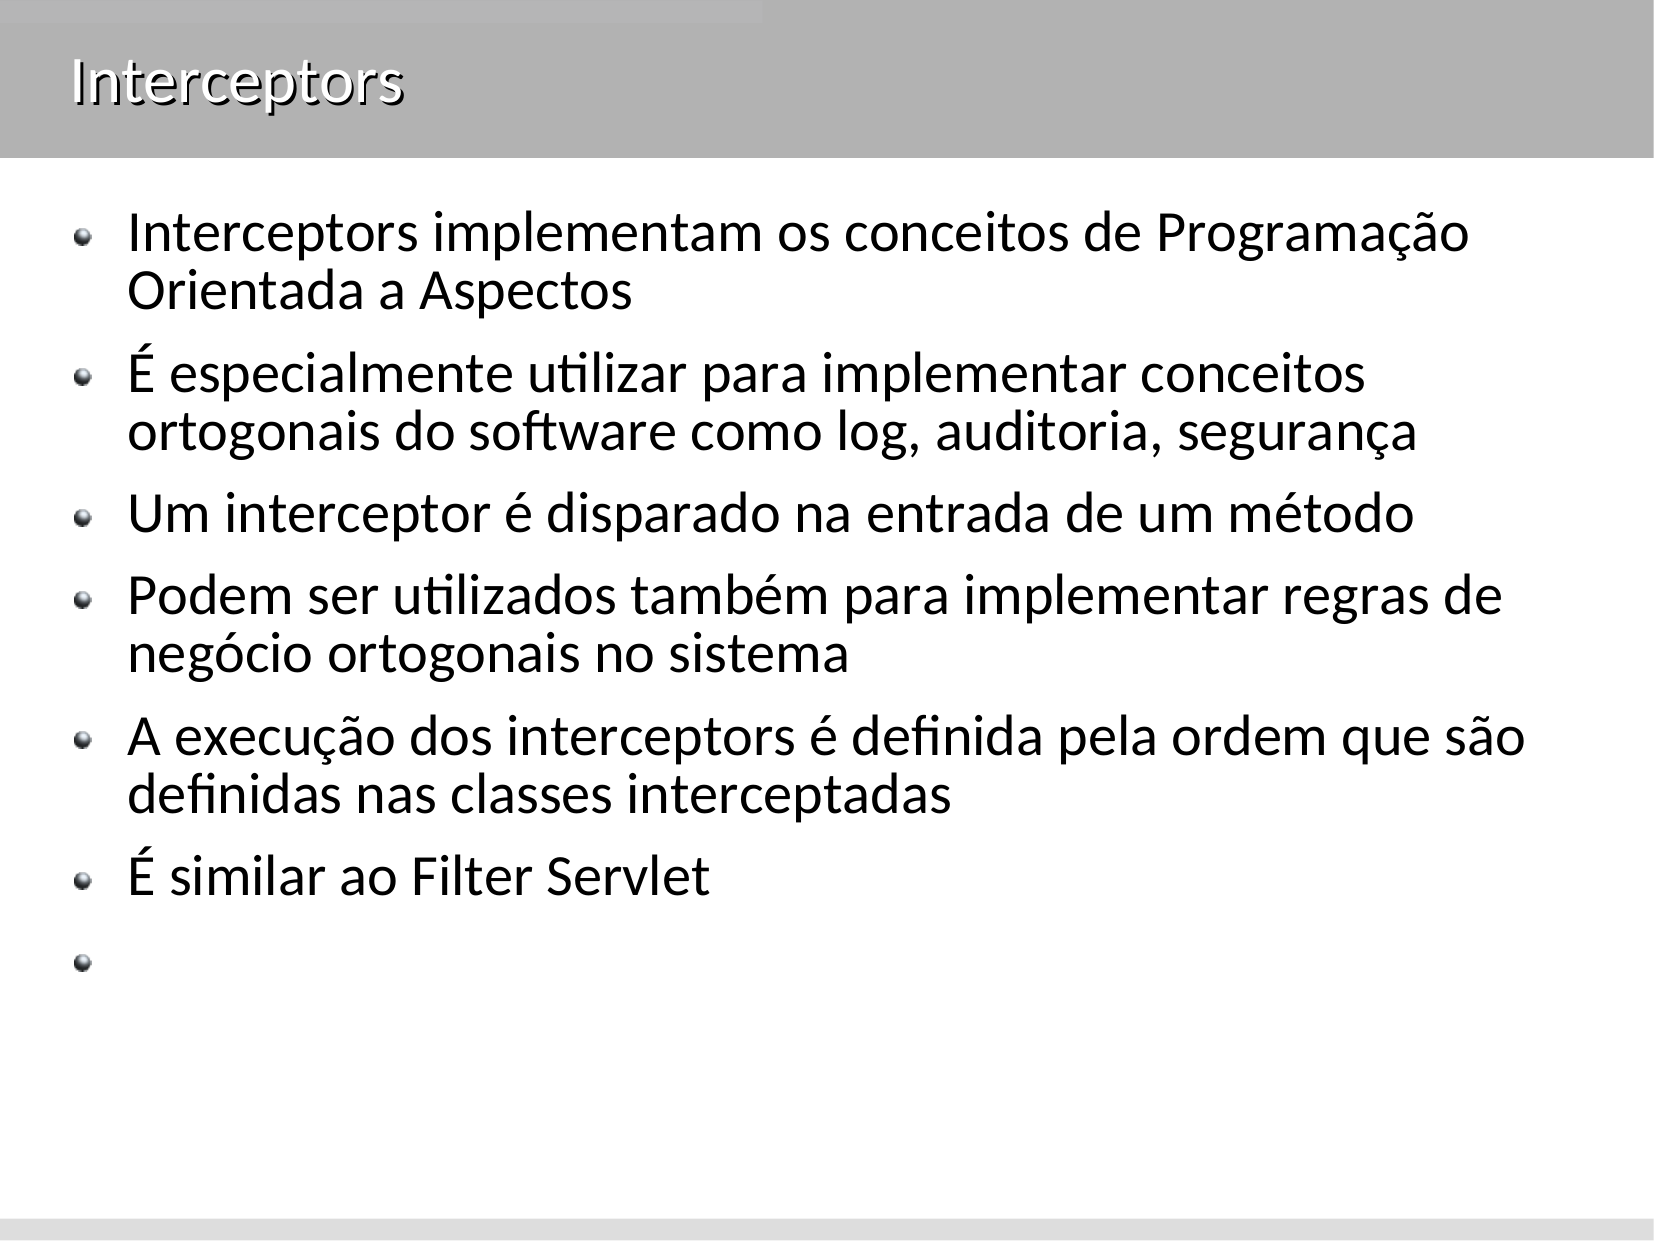

# Interceptors
Interceptors implementam os conceitos de Programação Orientada a Aspectos
É especialmente utilizar para implementar conceitos ortogonais do software como log, auditoria, segurança
Um interceptor é disparado na entrada de um método
Podem ser utilizados também para implementar regras de negócio ortogonais no sistema
A execução dos interceptors é definida pela ordem que são definidas nas classes interceptadas
É similar ao Filter Servlet